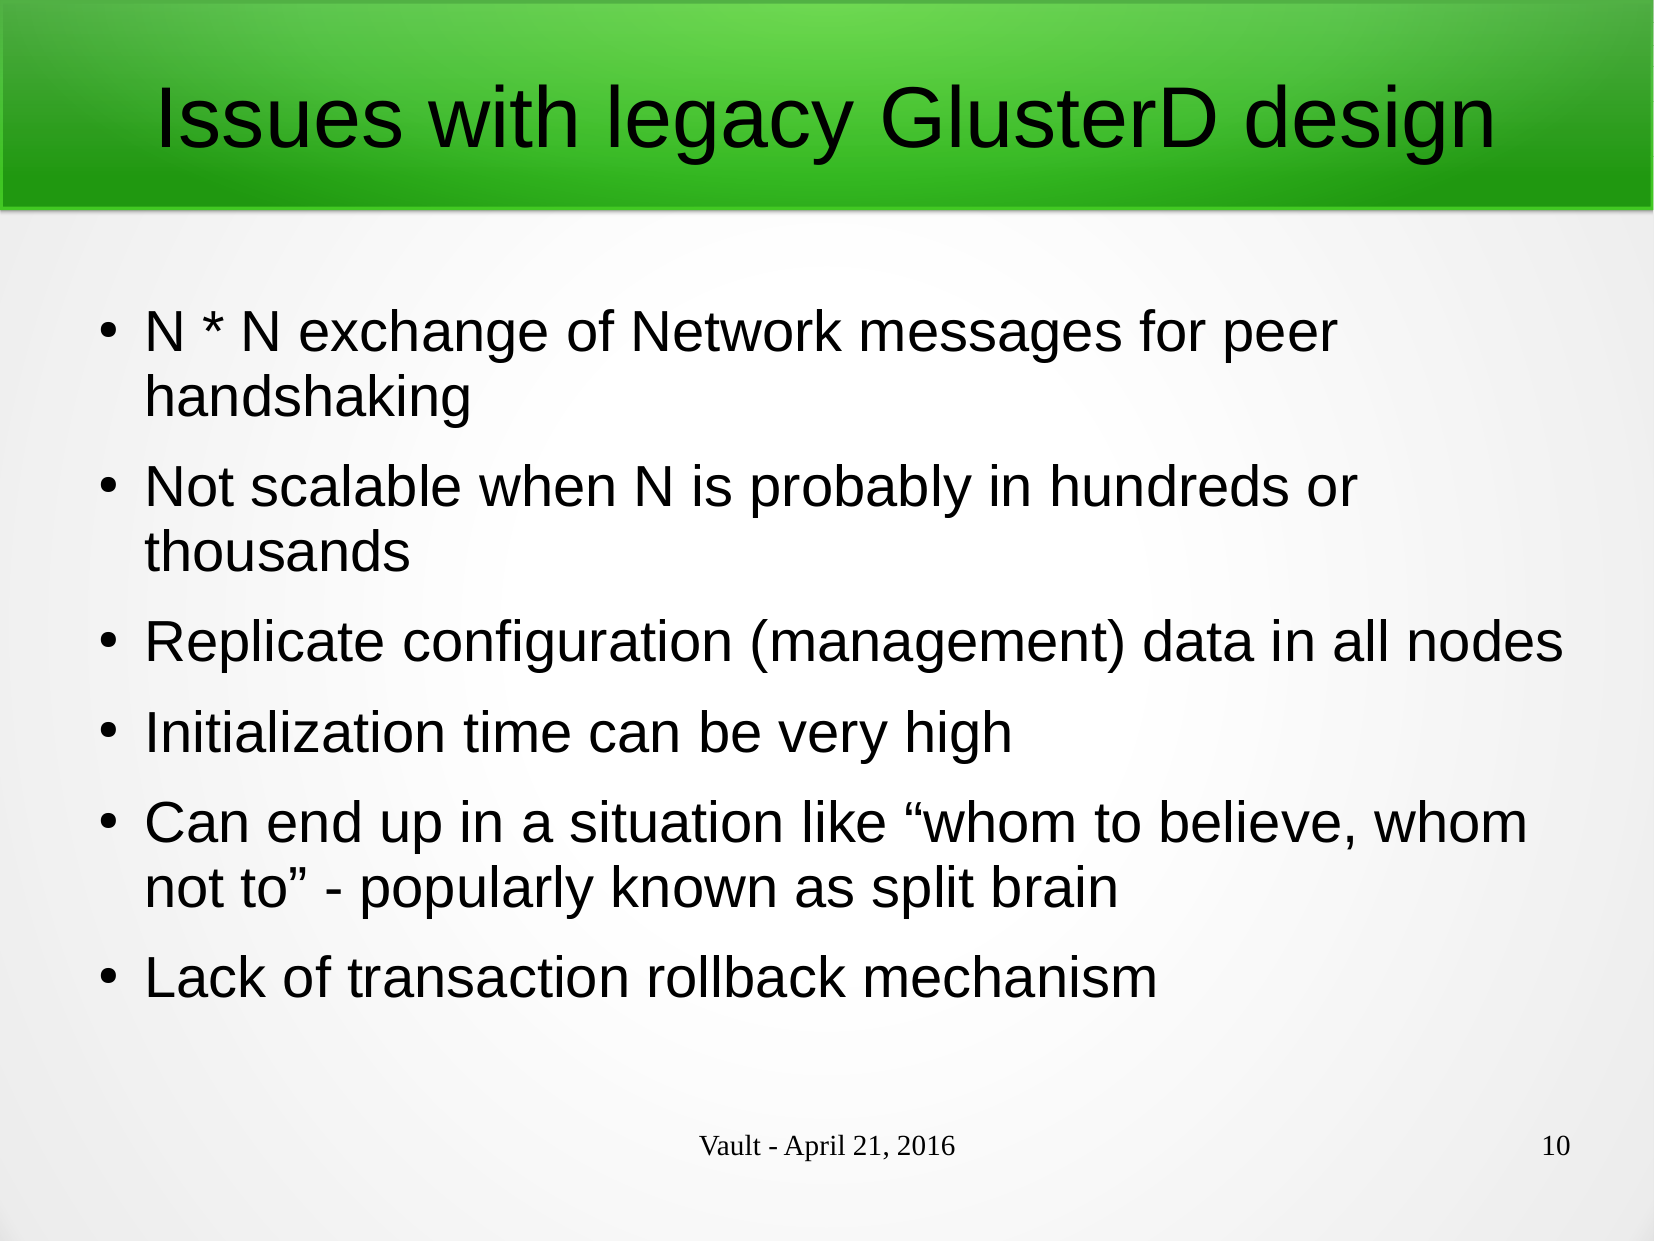

# Issues with legacy GlusterD design
N * N exchange of Network messages for peer handshaking
Not scalable when N is probably in hundreds or thousands
Replicate configuration (management) data in all nodes
Initialization time can be very high
Can end up in a situation like “whom to believe, whom not to” - popularly known as split brain
Lack of transaction rollback mechanism
Vault - April 21, 2016
10